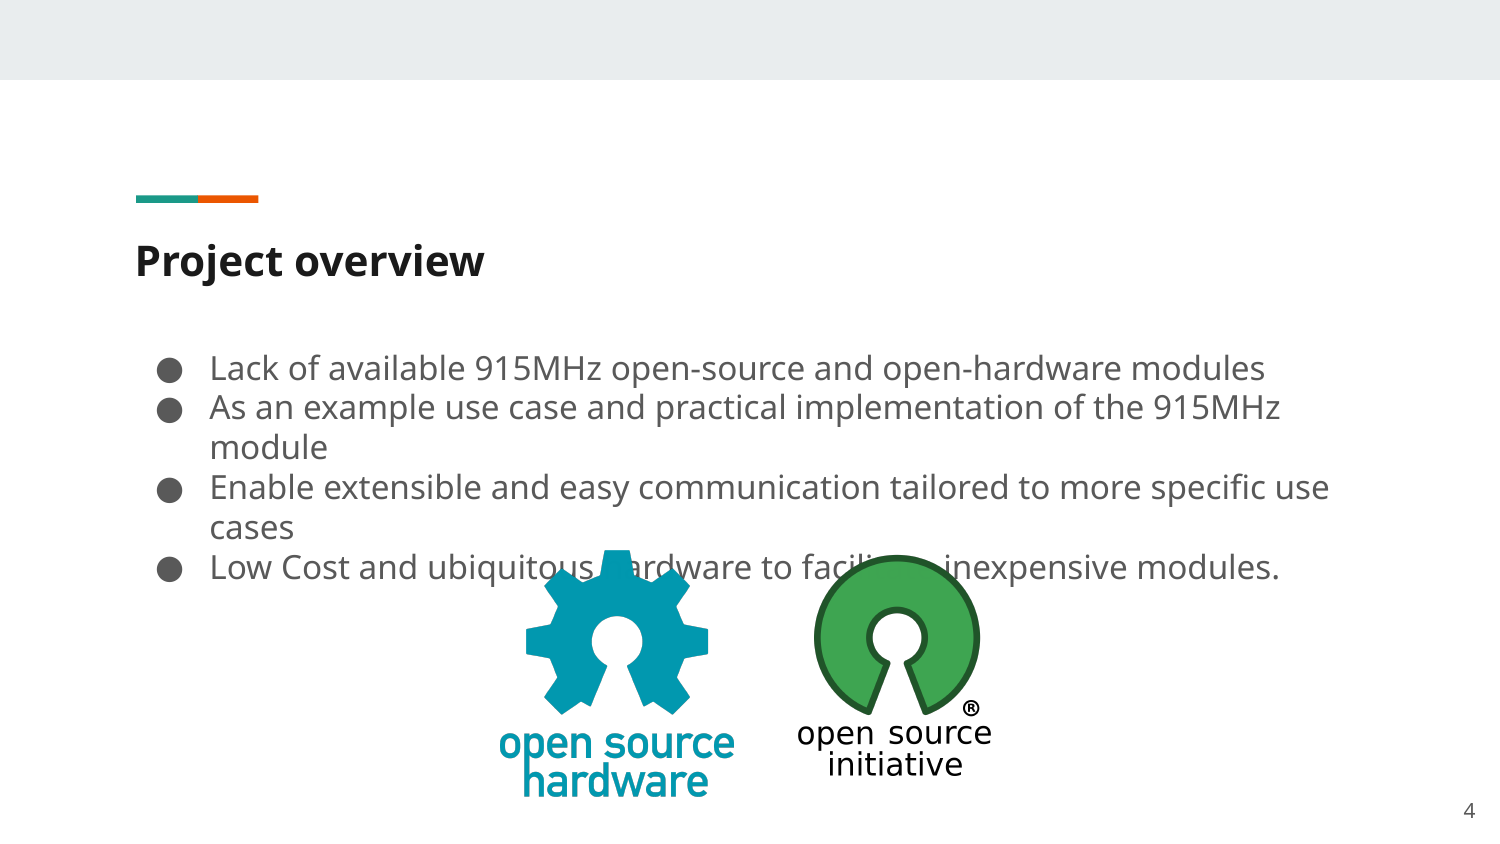

# Project overview
Lack of available 915MHz open-source and open-hardware modules
As an example use case and practical implementation of the 915MHz module
Enable extensible and easy communication tailored to more specific use cases
Low Cost and ubiquitous hardware to facilitate inexpensive modules.